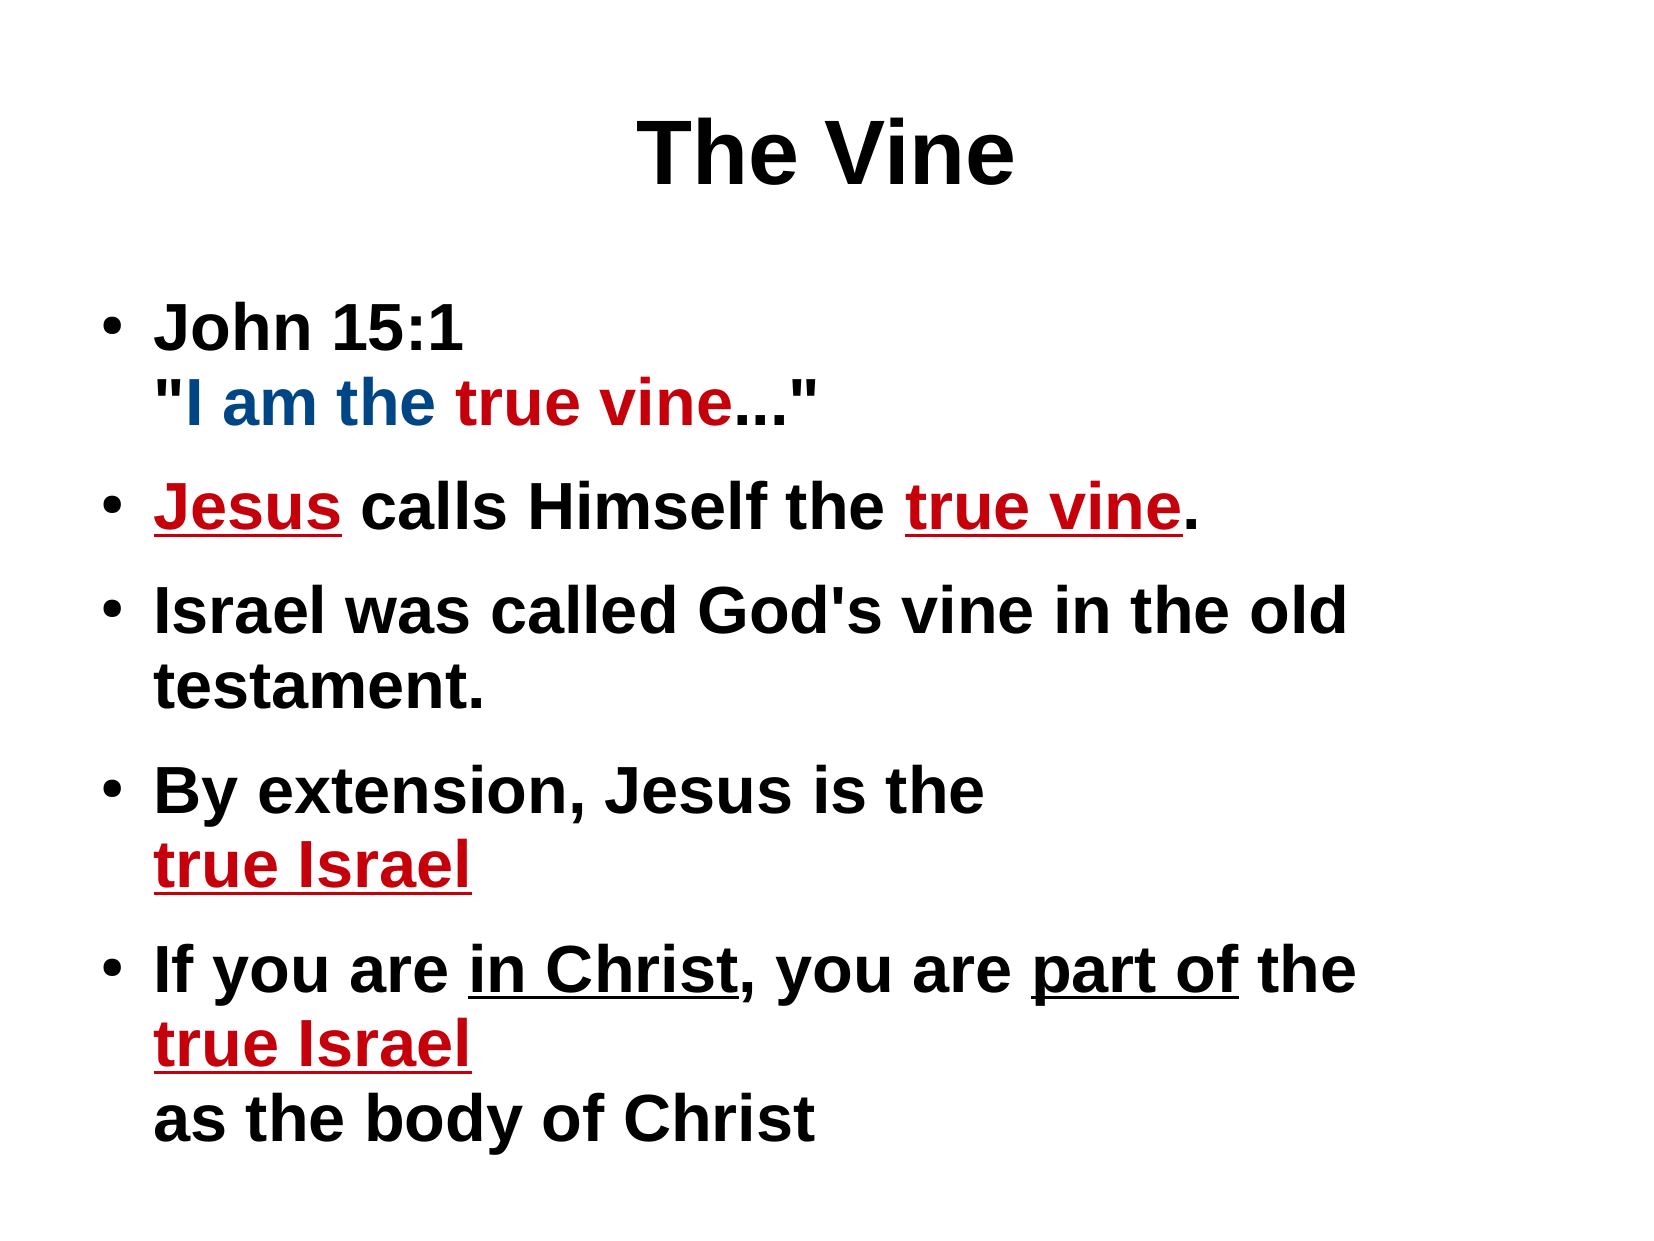

# The Vine
John 15:1
"I am the true vine..."
Jesus calls Himself the true vine.
Israel was called God's vine in the old testament.
By extension, Jesus is the
true Israel
If you are in Christ, you are part of the
true Israel
as the body of Christ